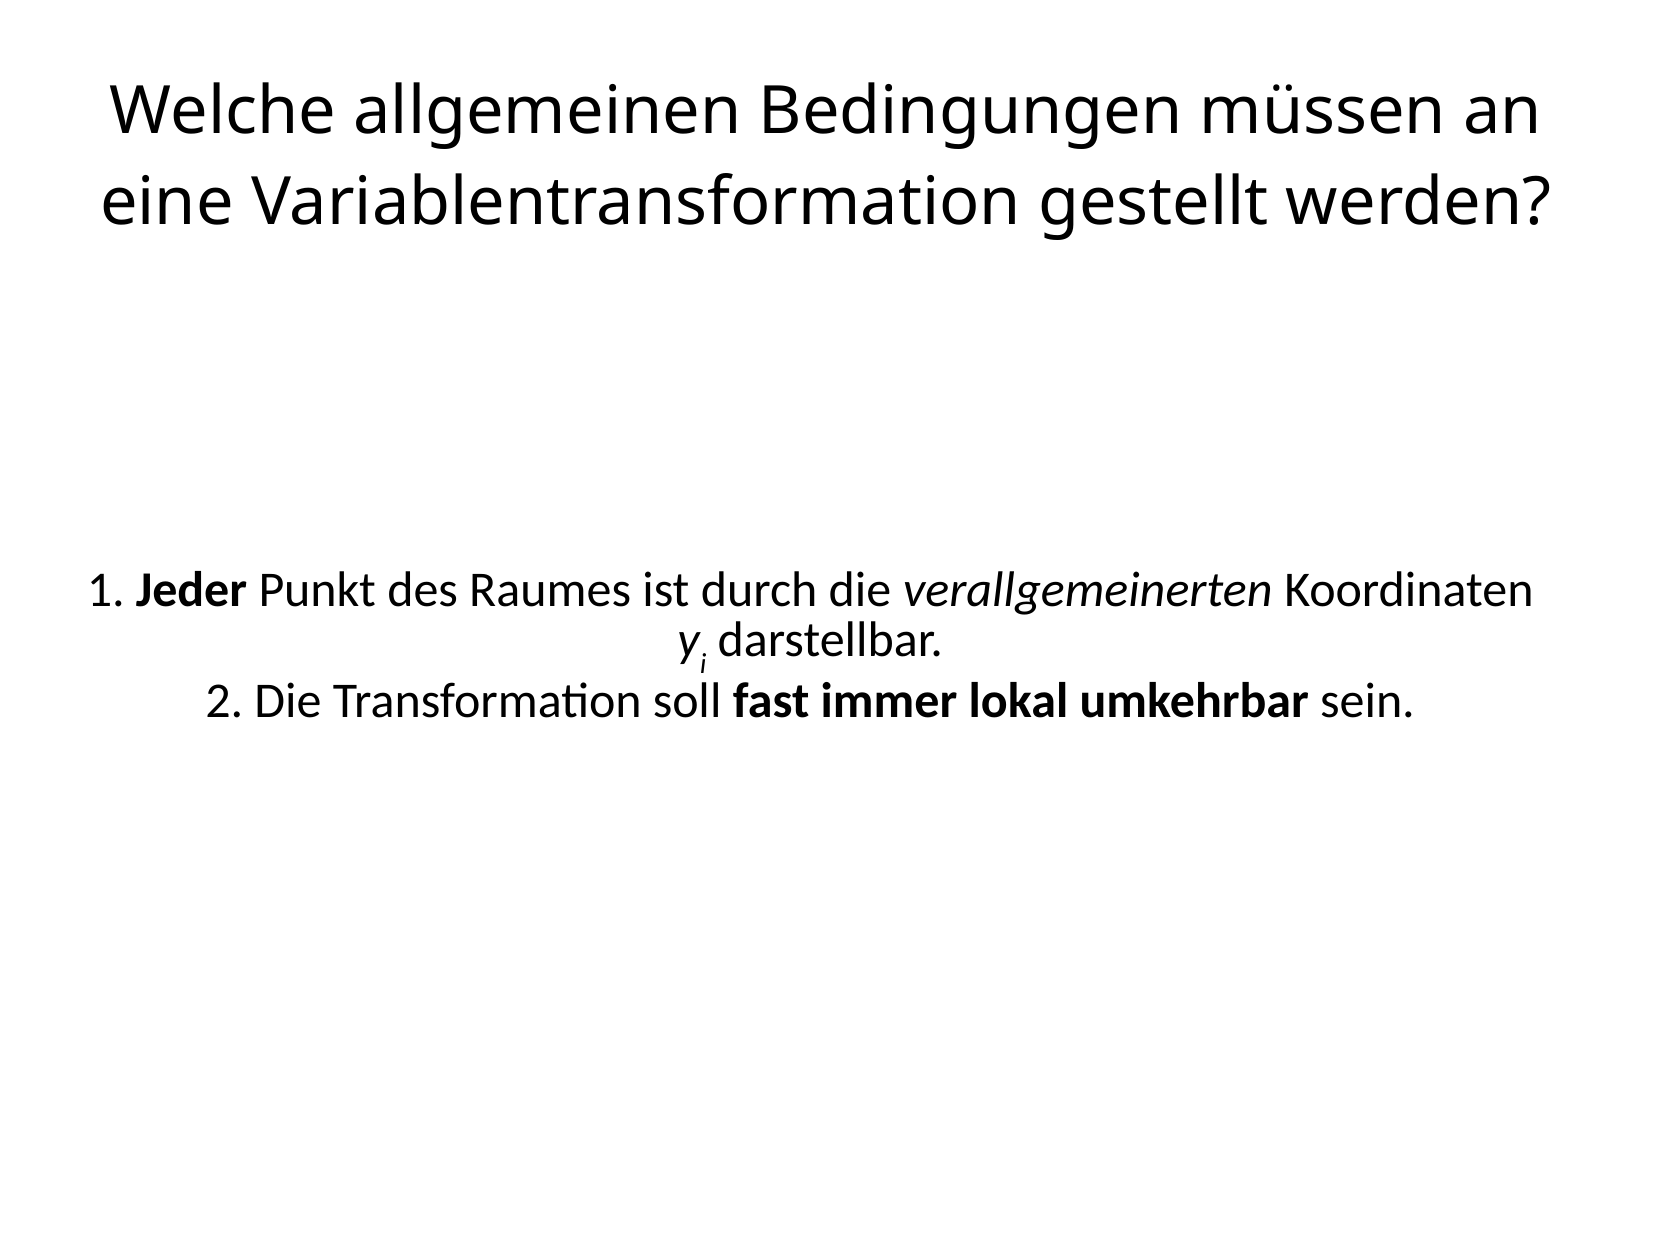

# Welche allgemeinen Bedingungen müssen an eine Variablentransformation gestellt werden?
1. Jeder Punkt des Raumes ist durch die verallgemeinerten Koordinaten yi darstellbar.
2. Die Transformation soll fast immer lokal umkehrbar sein.